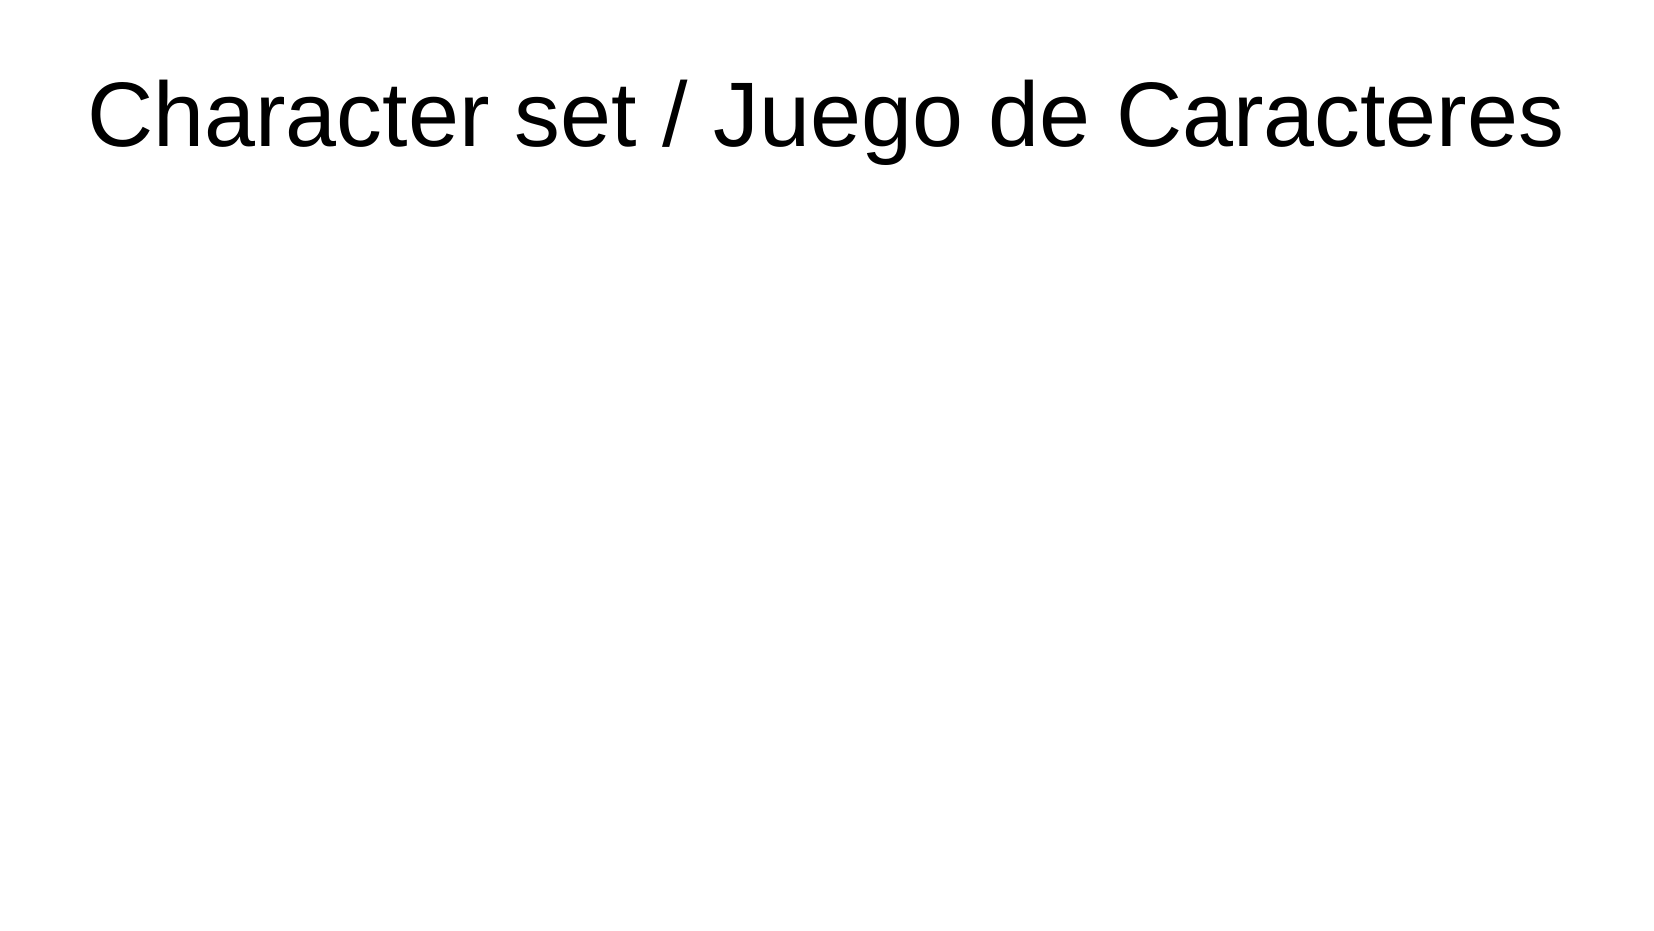

# Character set / Juego de Caracteres